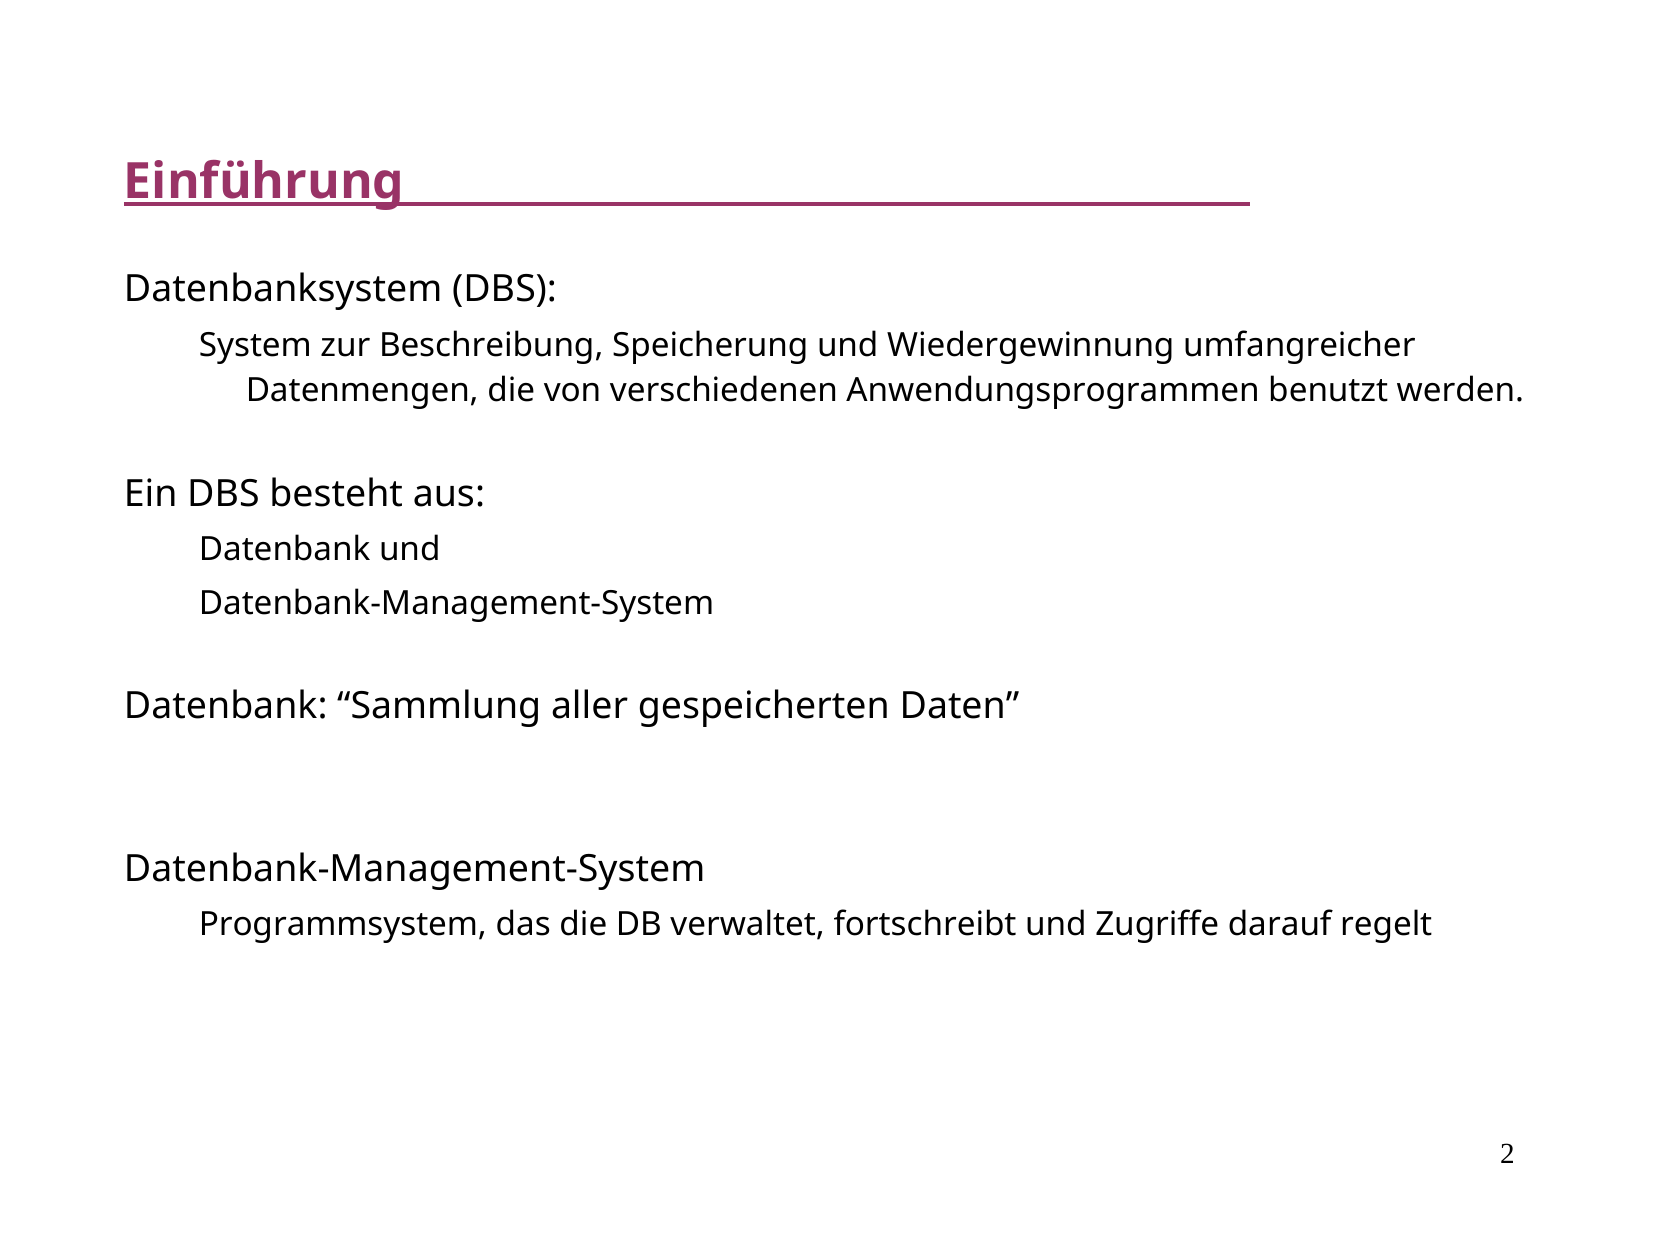

# Einführung
Datenbanksystem (DBS):
System zur Beschreibung, Speicherung und Wiedergewinnung umfangreicher Datenmengen, die von verschiedenen Anwendungsprogrammen benutzt werden.
Ein DBS besteht aus:
Datenbank und
Datenbank-Management-System
Datenbank: “Sammlung aller gespeicherten Daten”
Datenbank-Management-System
Programmsystem, das die DB verwaltet, fortschreibt und Zugriffe darauf regelt
2